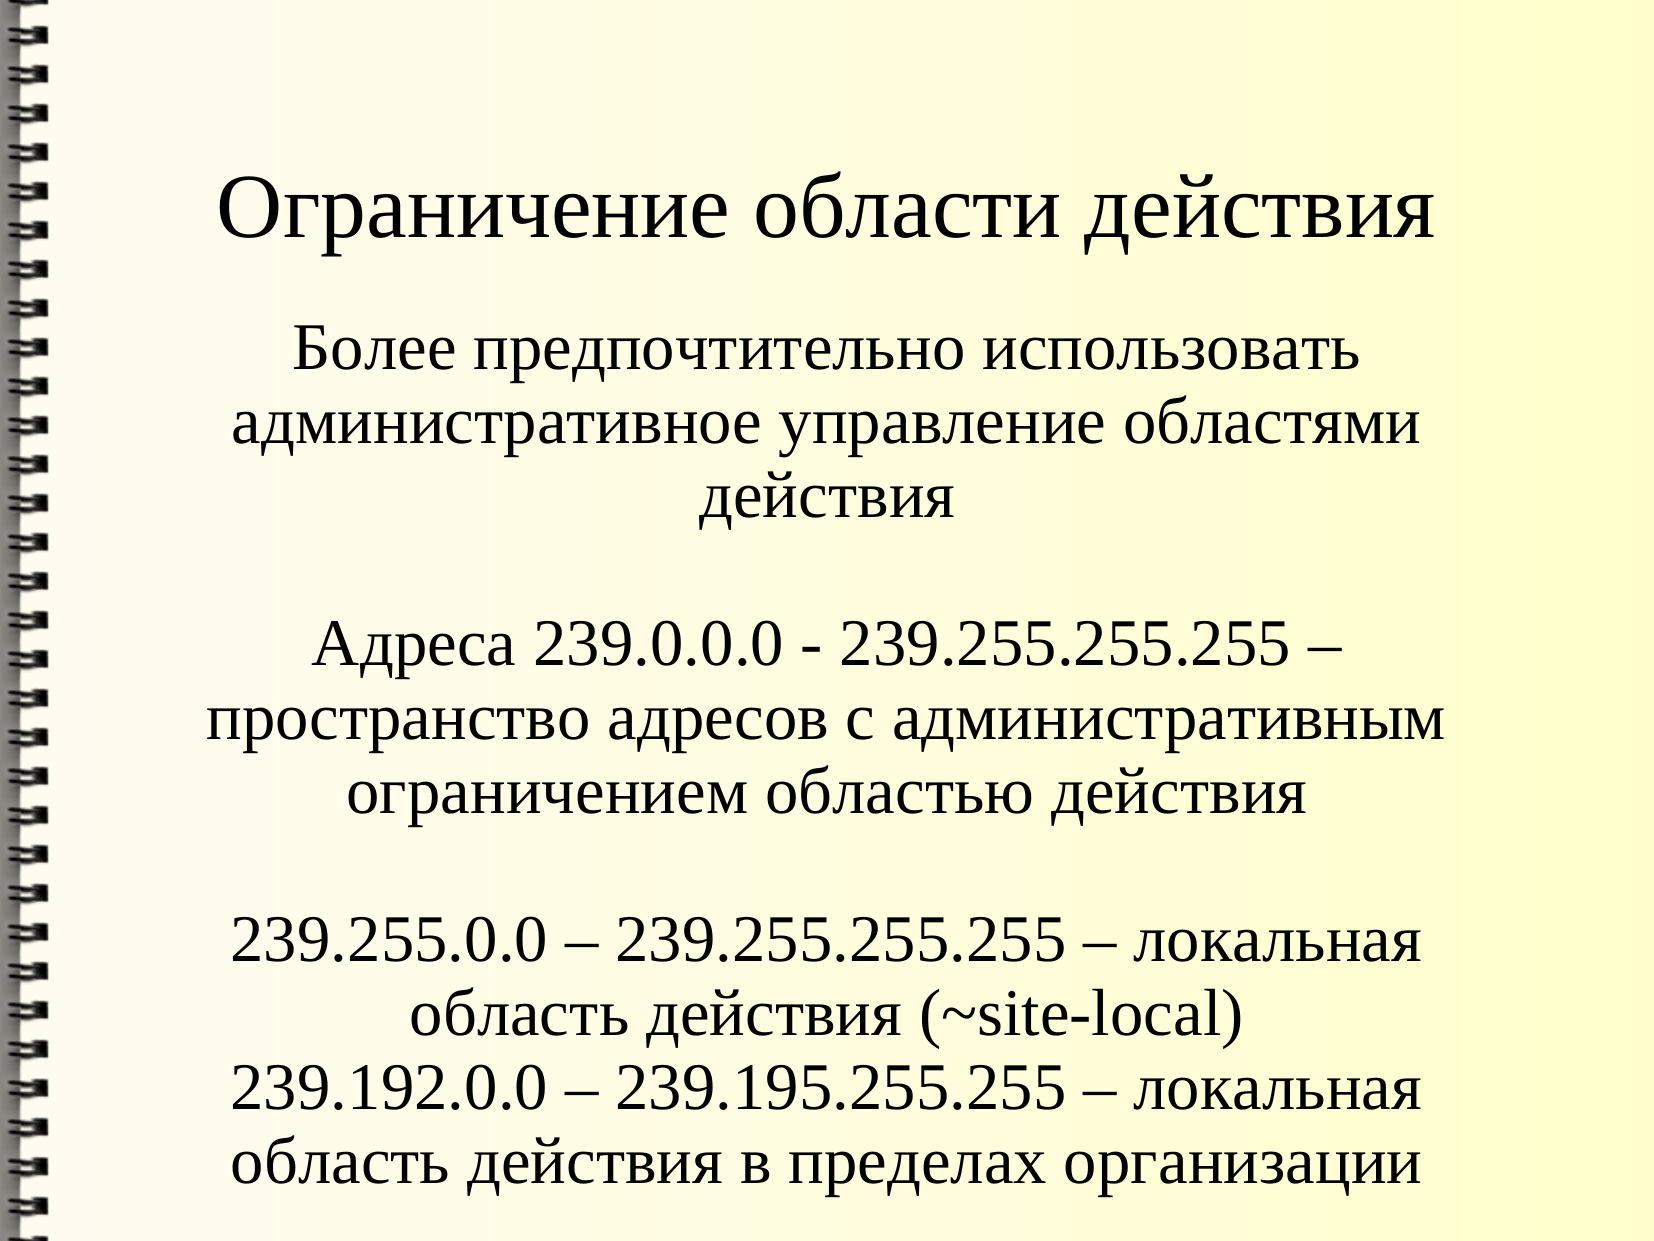

# Ограничение области действия
Более предпочтительно использовать административное управление областями действия
Адреса 239.0.0.0 - 239.255.255.255 – пространство адресов с административным ограничением областью действия
239.255.0.0 – 239.255.255.255 – локальная область действия (~site-local)
239.192.0.0 – 239.195.255.255 – локальная область действия в пределах организации